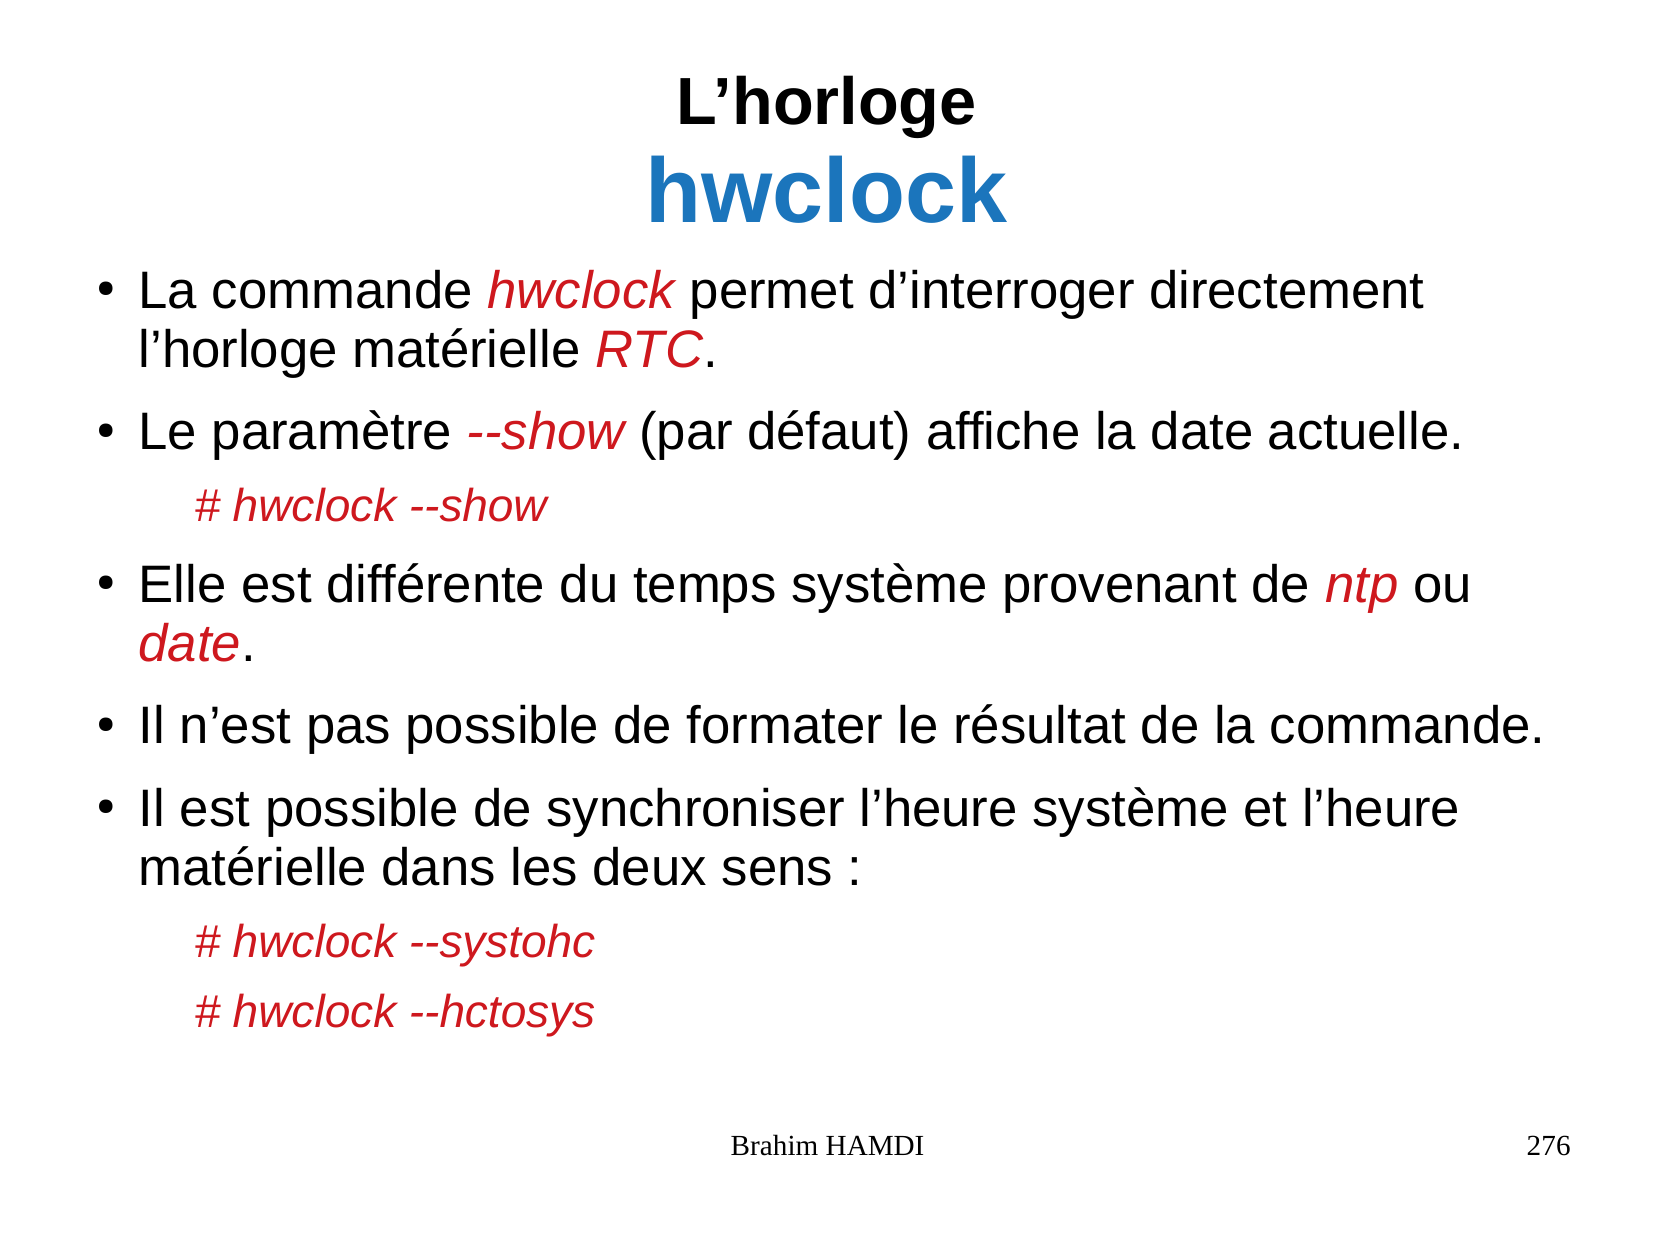

# L’horloge hwclock
La commande hwclock permet d’interroger directement l’horloge matérielle RTC.
Le paramètre --show (par défaut) affiche la date actuelle.
# hwclock --show
Elle est différente du temps système provenant de ntp ou date.
Il n’est pas possible de formater le résultat de la commande.
Il est possible de synchroniser l’heure système et l’heure matérielle dans les deux sens :
# hwclock --systohc
# hwclock --hctosys
Brahim HAMDI
276